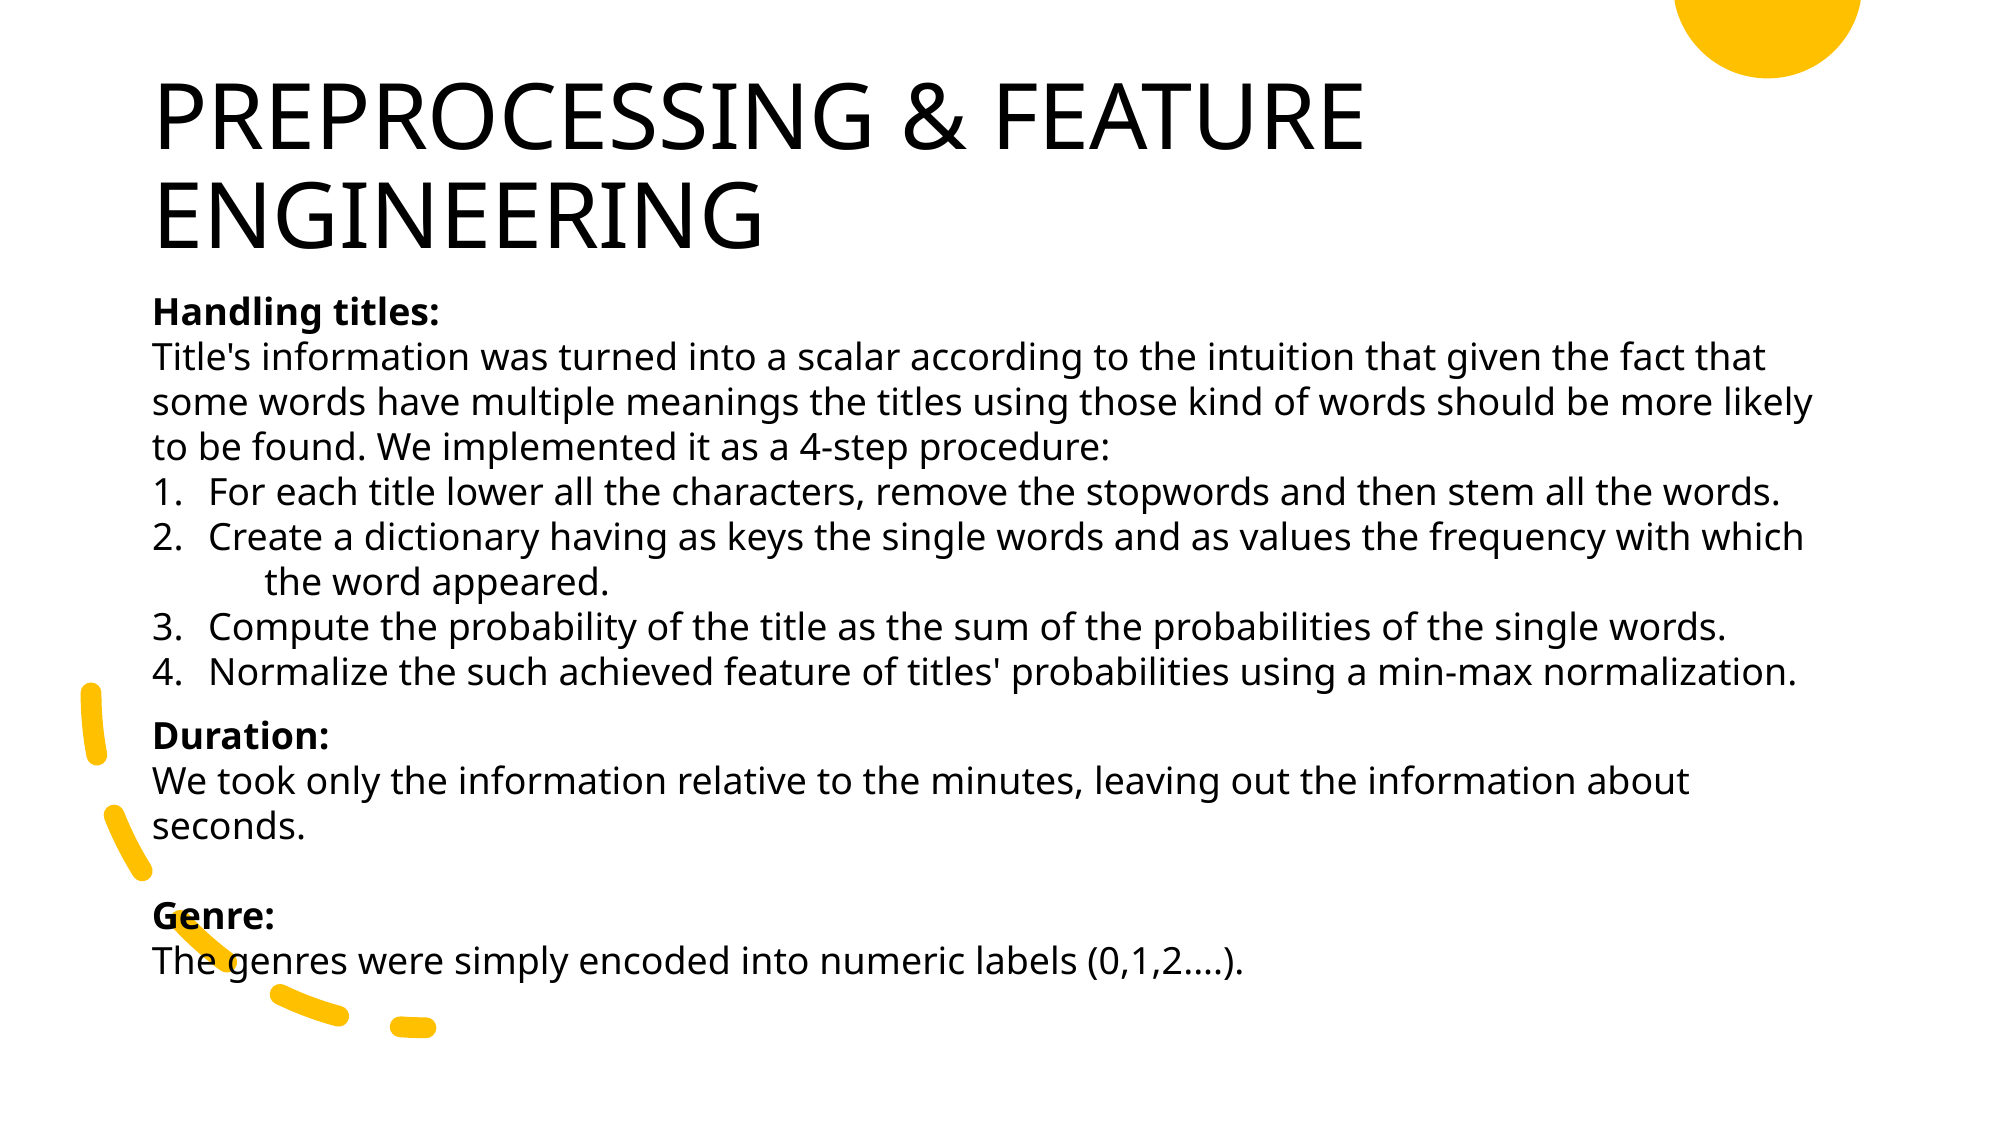

PREPROCESSING & FEATURE ENGINEERING
Handling titles:
Title's information was turned into a scalar according to the intuition that given the fact that some words have multiple meanings the titles using those kind of words should be more likely to be found. We implemented it as a 4-step procedure:
For each title lower all the characters, remove the stopwords and then stem all the words.
Create a dictionary having as keys the single words and as values the frequency with which the word appeared.
Compute the probability of the title as the sum of the probabilities of the single words.
Normalize the such achieved feature of titles' probabilities using a min-max normalization.
Duration:
We took only the information relative to the minutes, leaving out the information about seconds.
Genre:
The genres were simply encoded into numeric labels (0,1,2....).